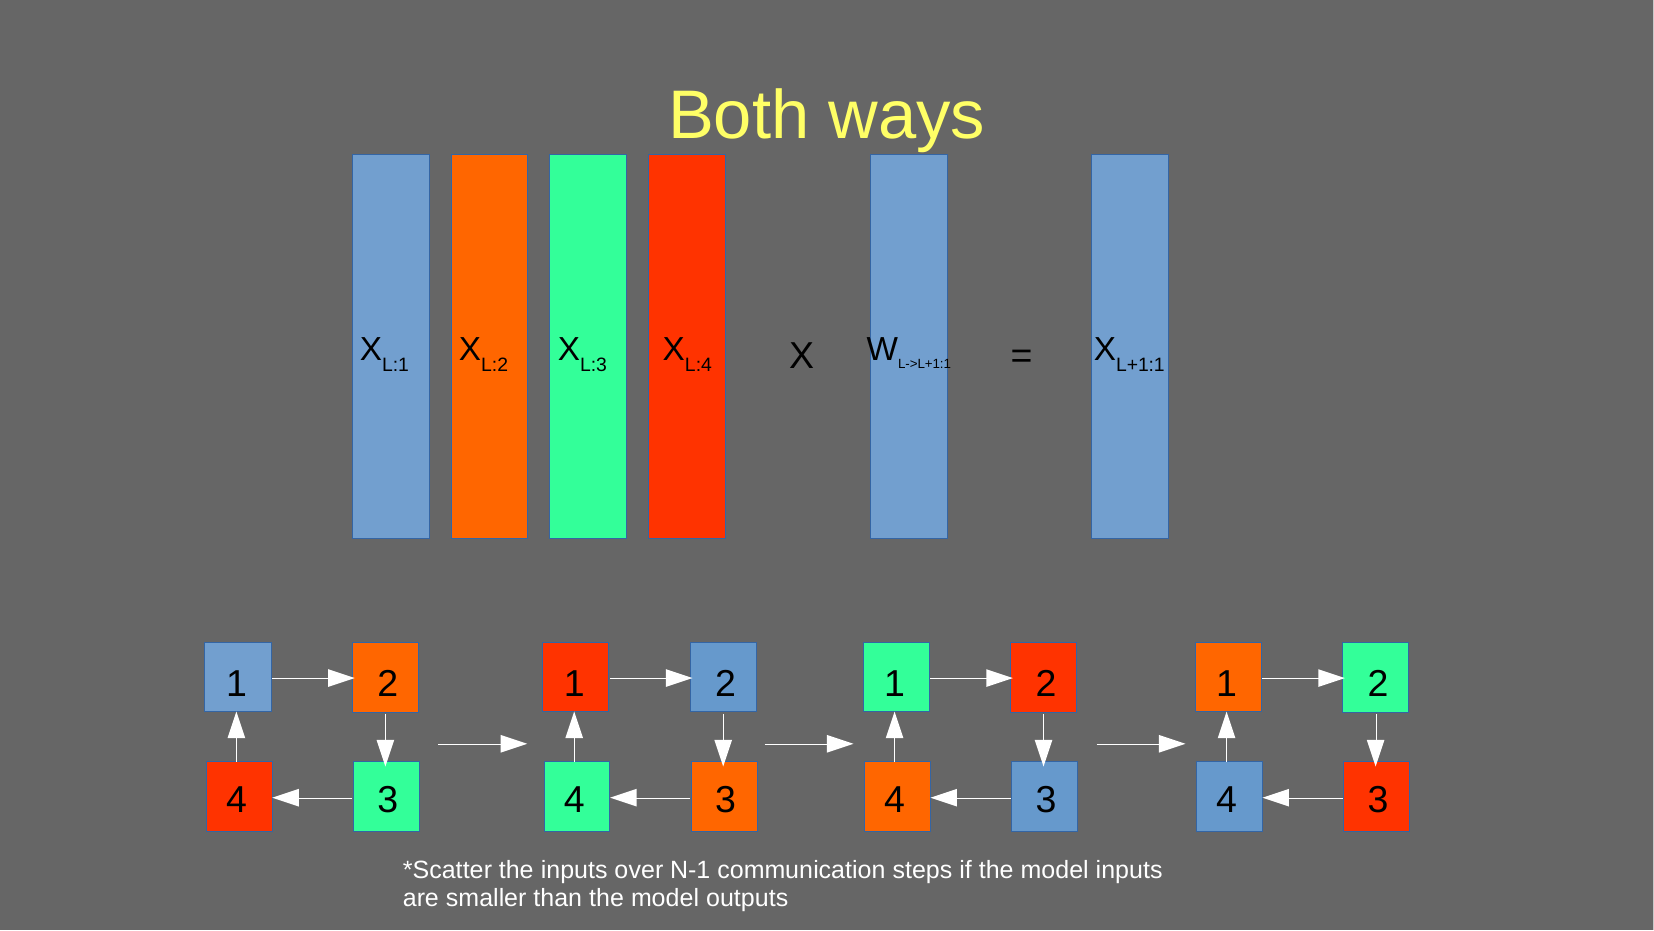

# Both ways
W1
W1
W1
XL:1
XL:2
XL:3
XL:4
WL->L+1:1
XL+1:1
X
=
1
2
1
2
1
2
1
2
4
3
4
3
4
3
4
3
*Scatter the inputs over N-1 communication steps if the model inputs are smaller than the model outputs